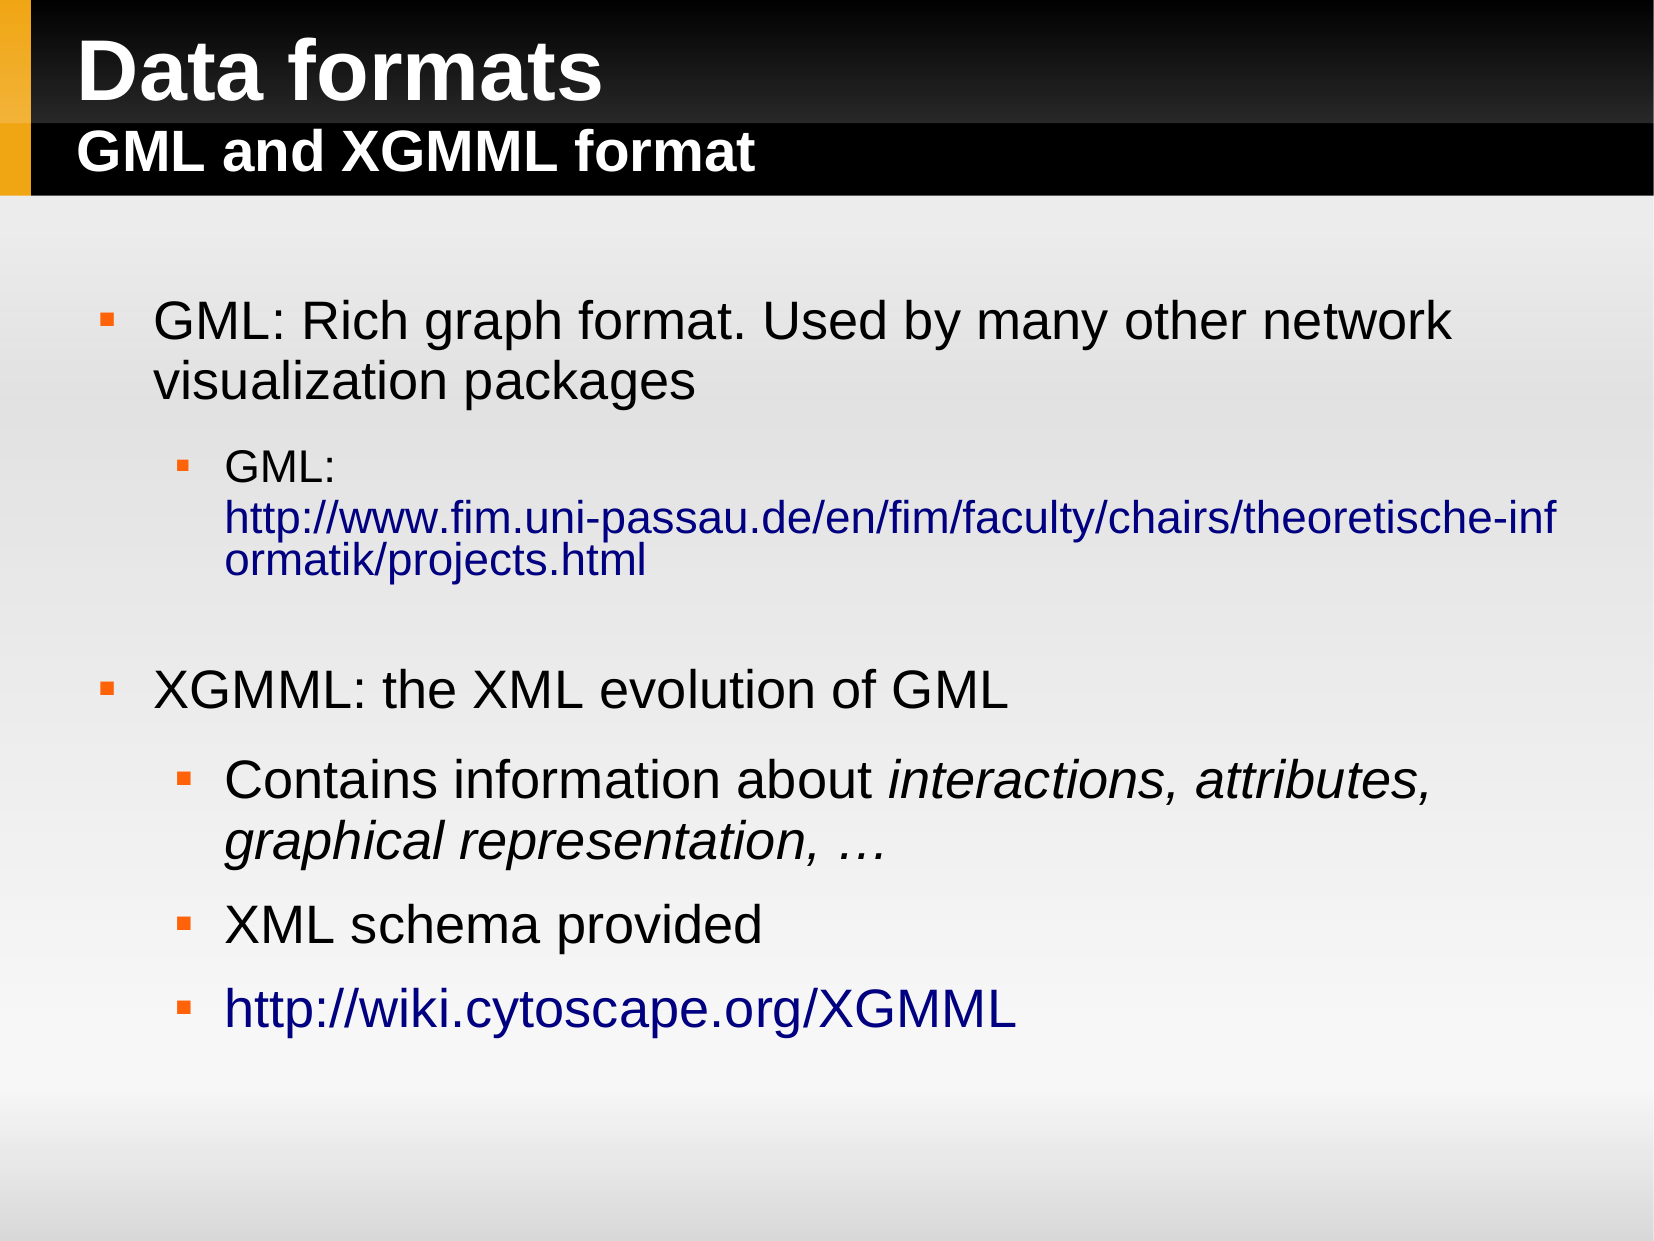

# Data formats GML and XGMML format
GML: Rich graph format. Used by many other network visualization packages
GML: http://www.fim.uni-passau.de/en/fim/faculty/chairs/theoretische-informatik/projects.html
XGMML: the XML evolution of GML
Contains information about interactions, attributes, graphical representation, …
XML schema provided
http://wiki.cytoscape.org/XGMML